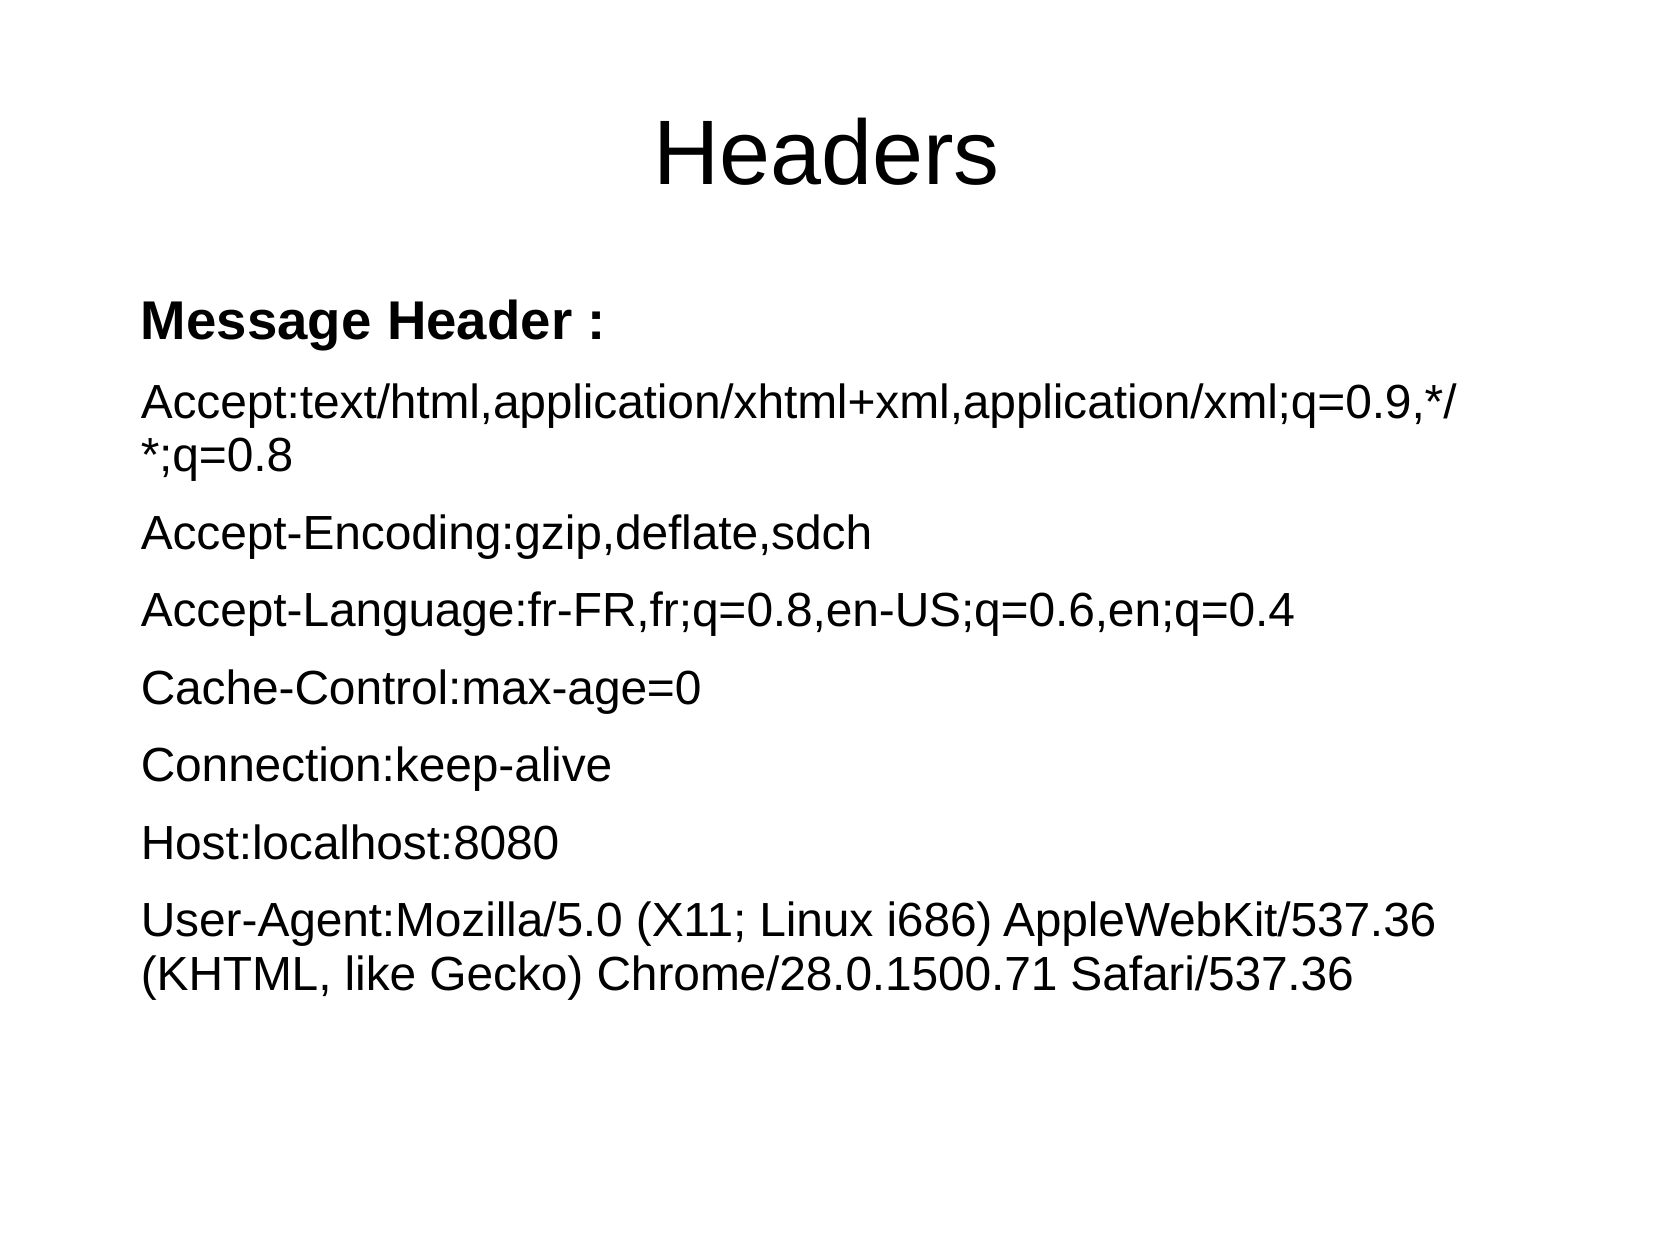

# Headers
Message Header :
Accept:text/html,application/xhtml+xml,application/xml;q=0.9,*/*;q=0.8
Accept-Encoding:gzip,deflate,sdch
Accept-Language:fr-FR,fr;q=0.8,en-US;q=0.6,en;q=0.4
Cache-Control:max-age=0
Connection:keep-alive
Host:localhost:8080
User-Agent:Mozilla/5.0 (X11; Linux i686) AppleWebKit/537.36 (KHTML, like Gecko) Chrome/28.0.1500.71 Safari/537.36